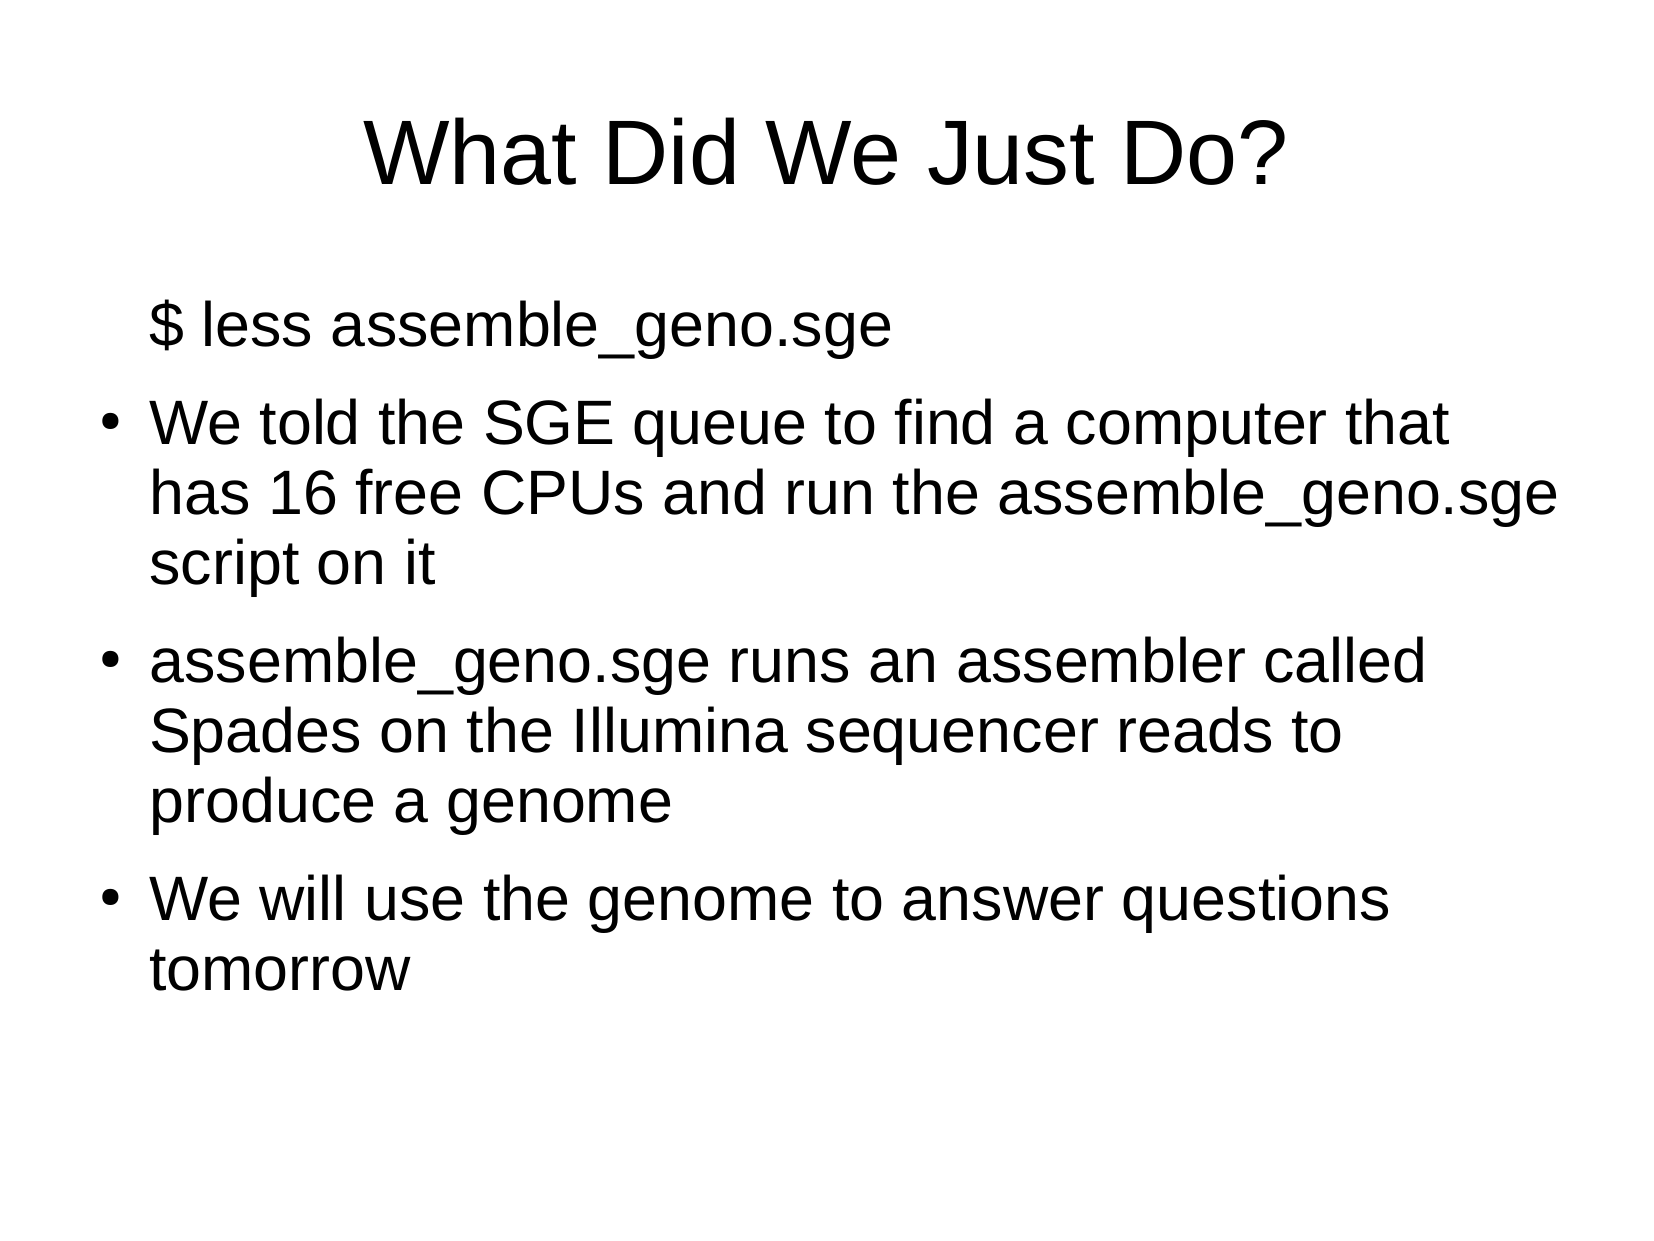

# What Did We Just Do?
$ less assemble_geno.sge
We told the SGE queue to find a computer that has 16 free CPUs and run the assemble_geno.sge script on it
assemble_geno.sge runs an assembler called Spades on the Illumina sequencer reads to produce a genome
We will use the genome to answer questions tomorrow